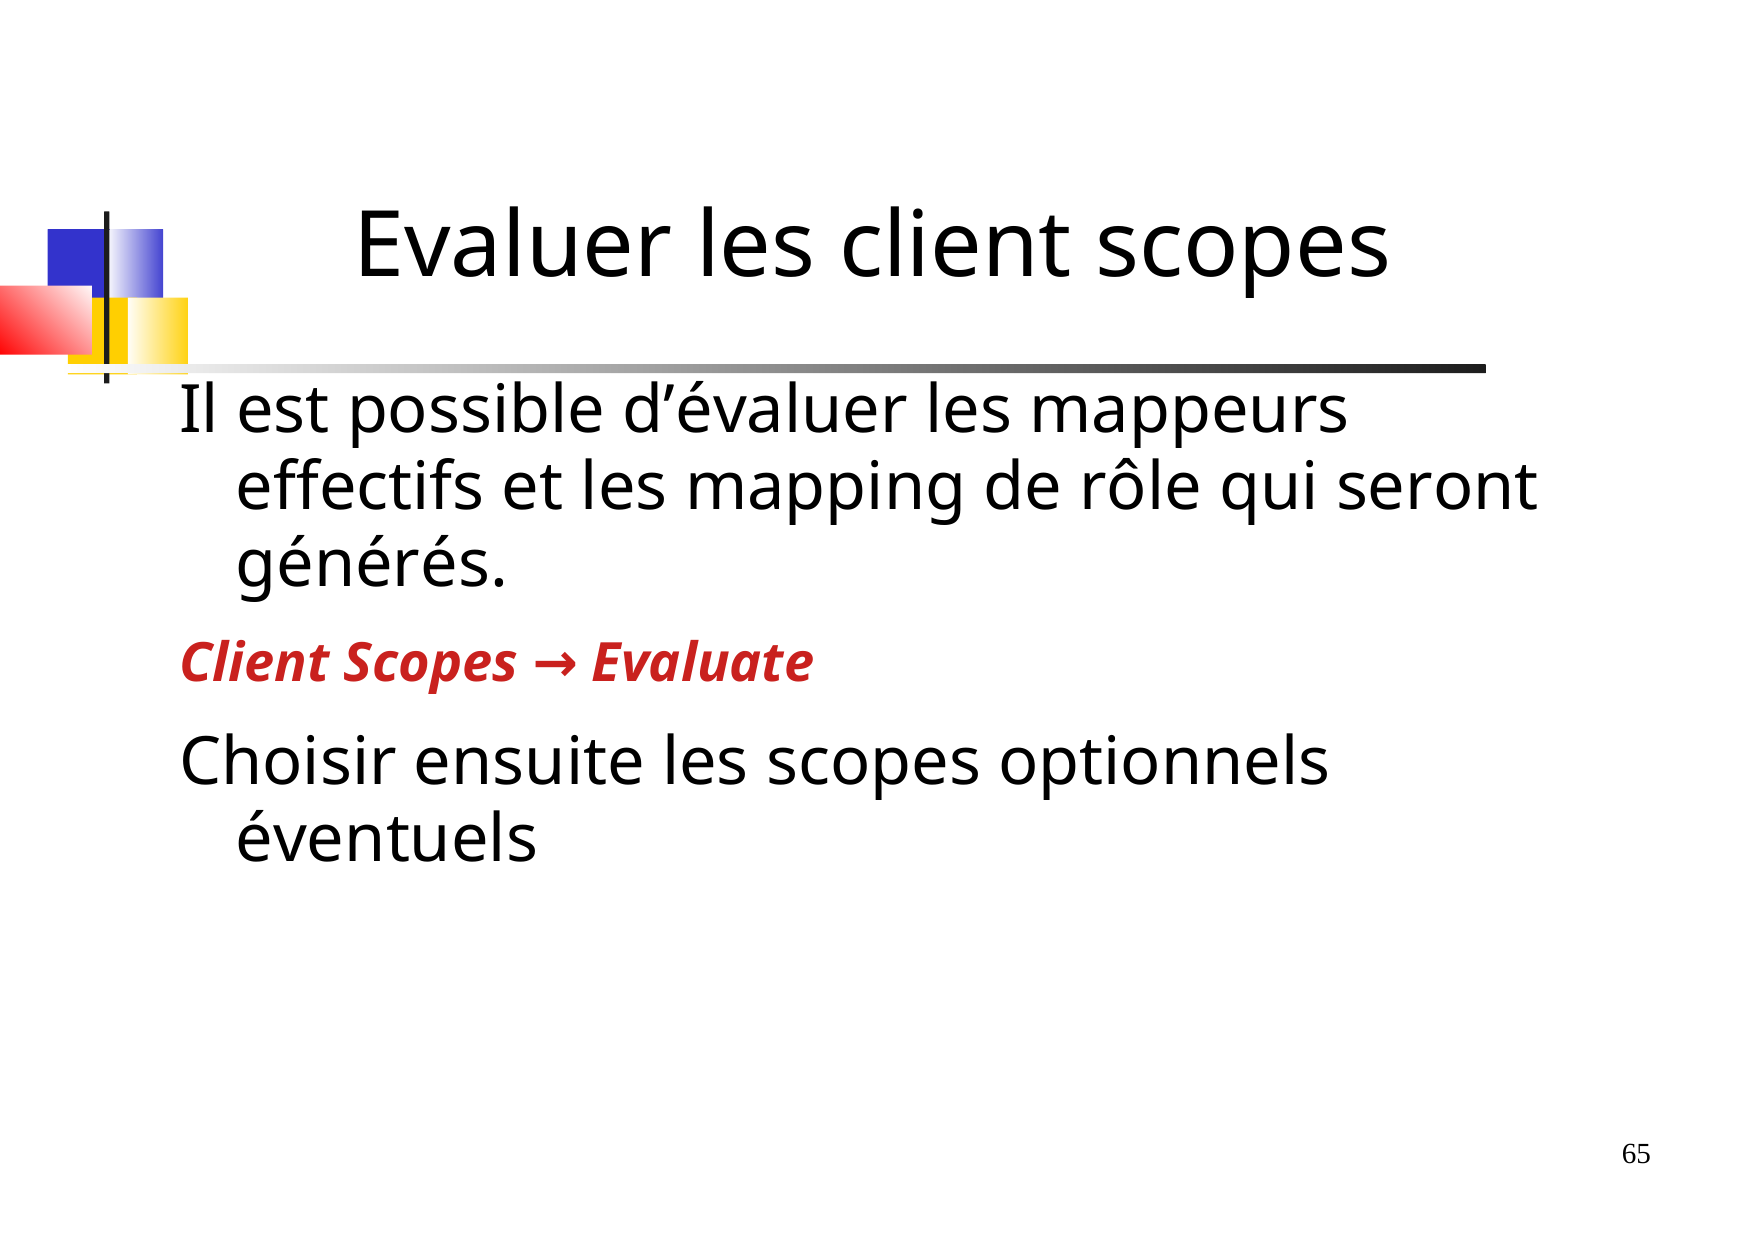

# Evaluer les client scopes
Il est possible d’évaluer les mappeurs effectifs et les mapping de rôle qui seront générés.
Client Scopes → Evaluate
Choisir ensuite les scopes optionnels éventuels